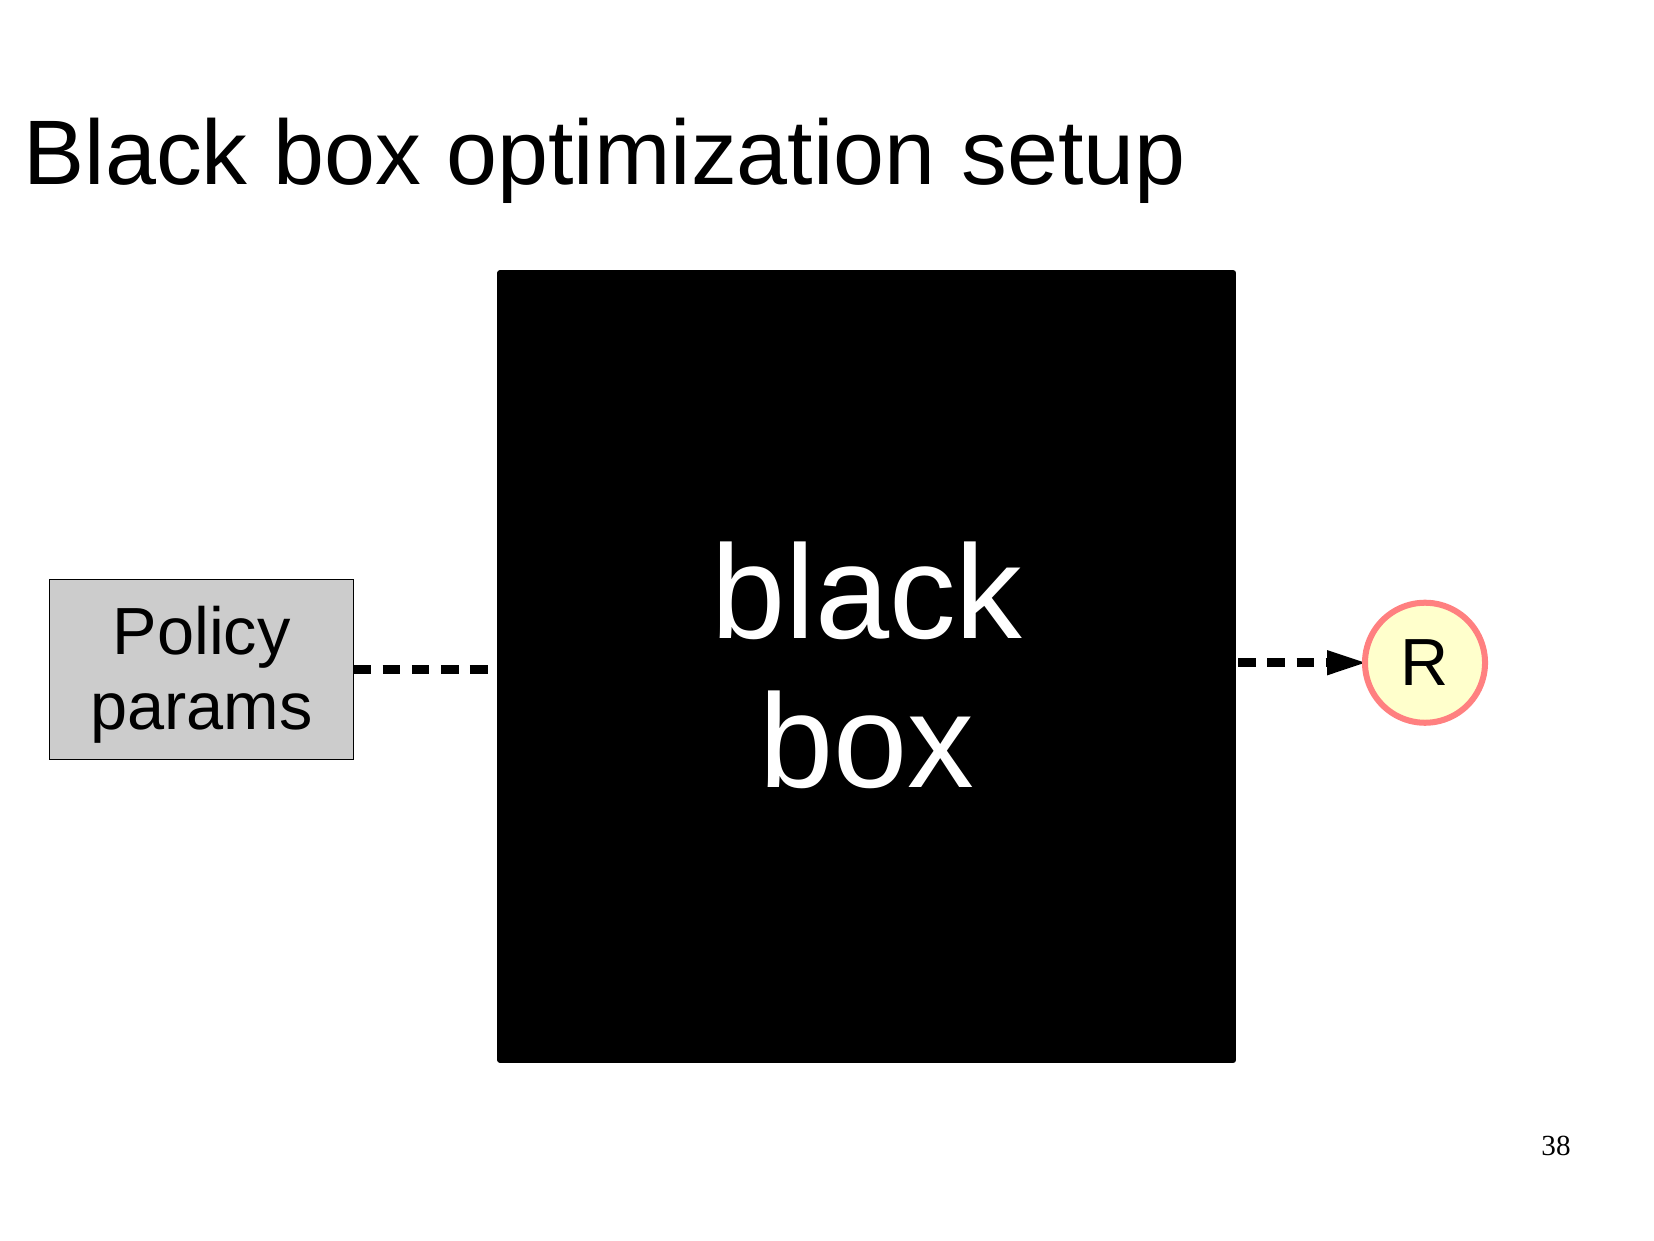

# Black box optimization setup
black
box
Agent
Policy
params
R
38